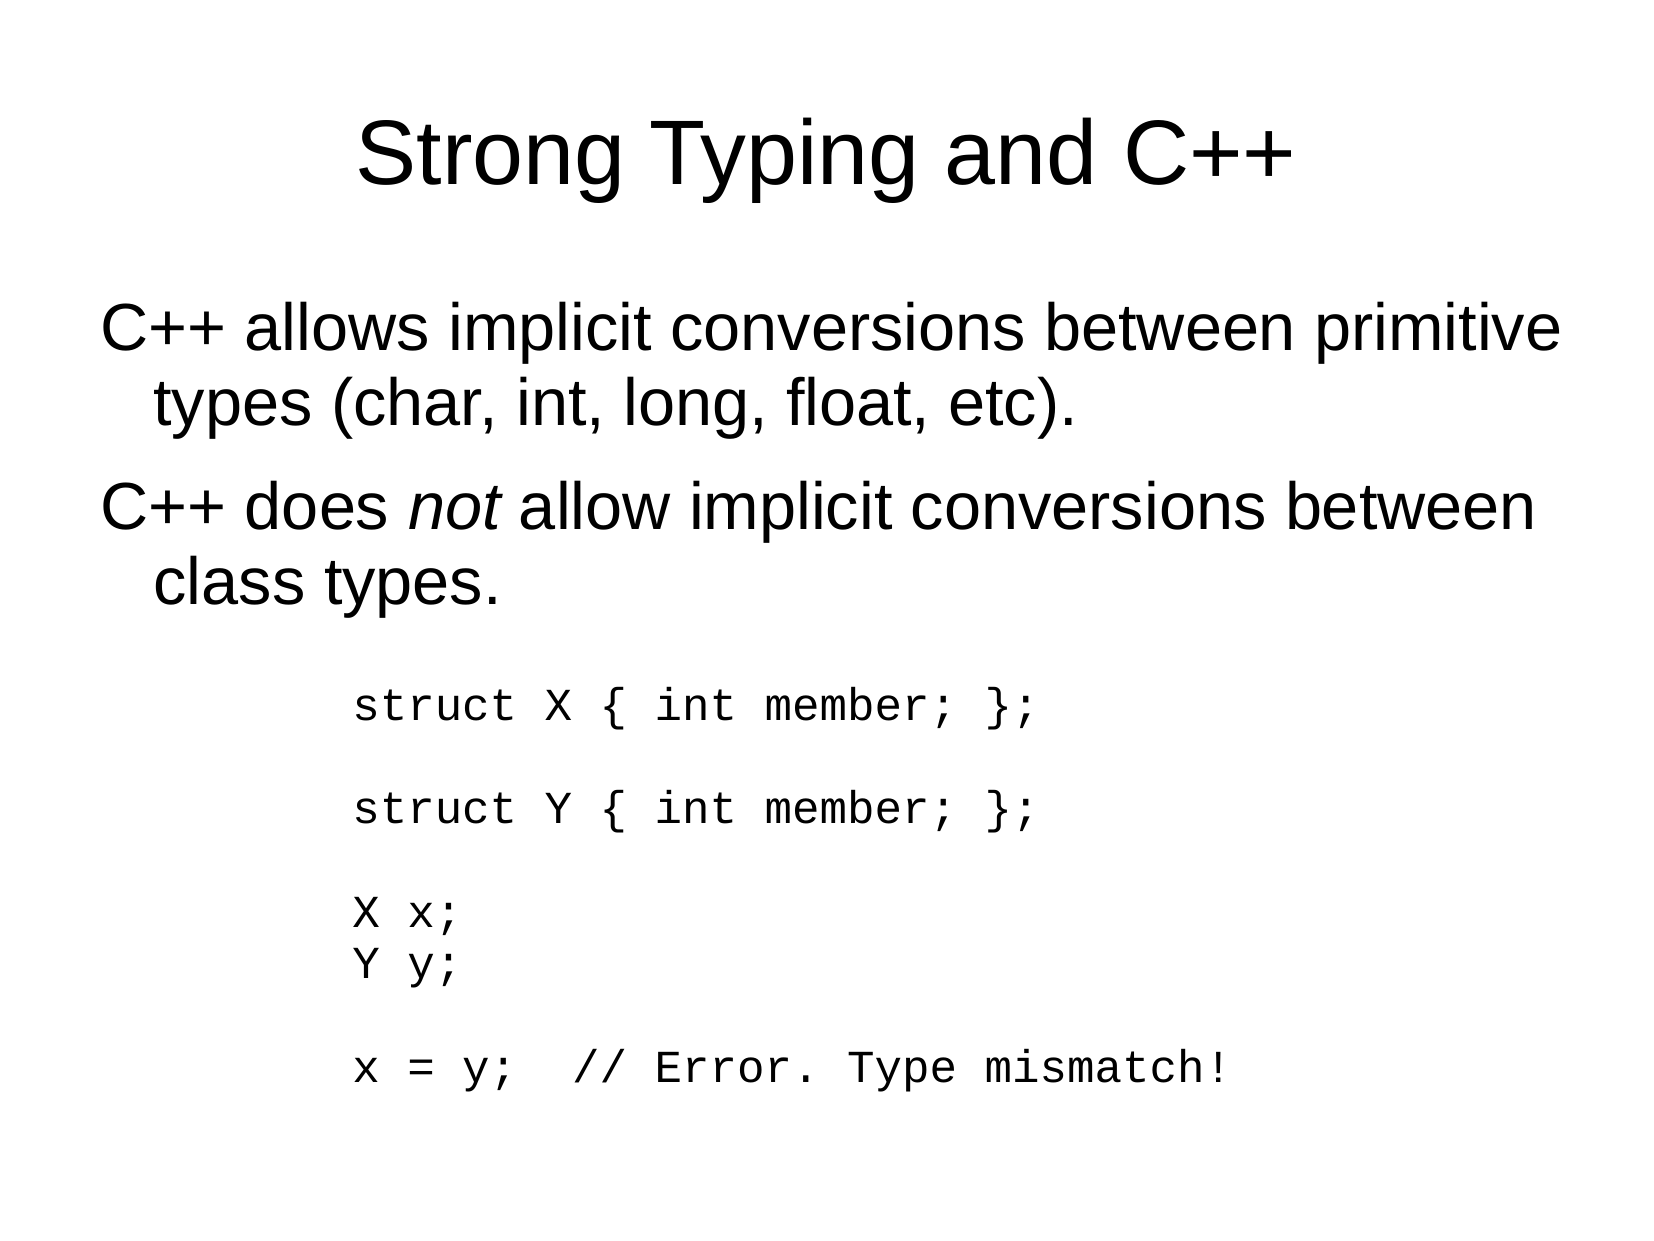

# Strong Typing and C++
C++ allows implicit conversions between primitive types (char, int, long, float, etc).
C++ does not allow implicit conversions between class types.
struct X { int member; };
struct Y { int member; };
X x;
Y y;
x = y; // Error. Type mismatch!